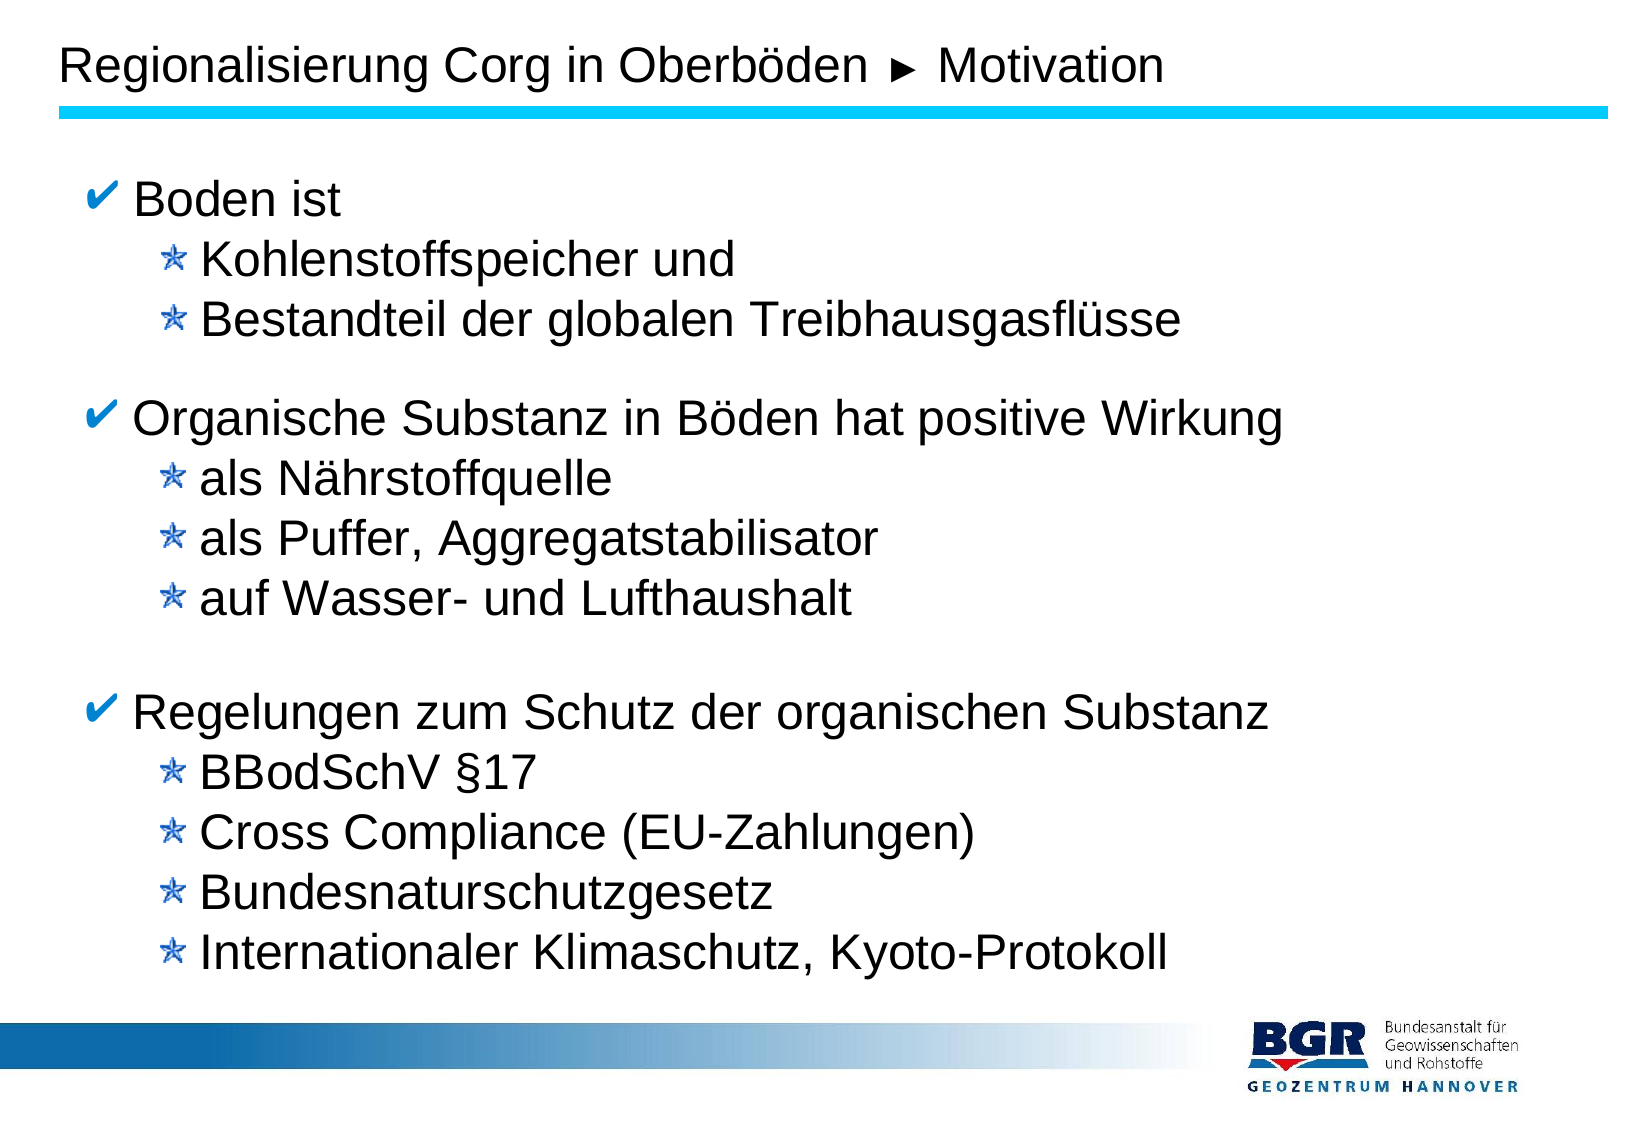

Regionalisierung Corg in Oberböden ► Motivation
 Boden ist
 Kohlenstoffspeicher und
 Bestandteil der globalen Treibhausgasflüsse
 Organische Substanz in Böden hat positive Wirkung
 als Nährstoffquelle
 als Puffer, Aggregatstabilisator
 auf Wasser- und Lufthaushalt
 Regelungen zum Schutz der organischen Substanz
 BBodSchV §17
 Cross Compliance (EU-Zahlungen)
 Bundesnaturschutzgesetz
 Internationaler Klimaschutz, Kyoto-Protokoll